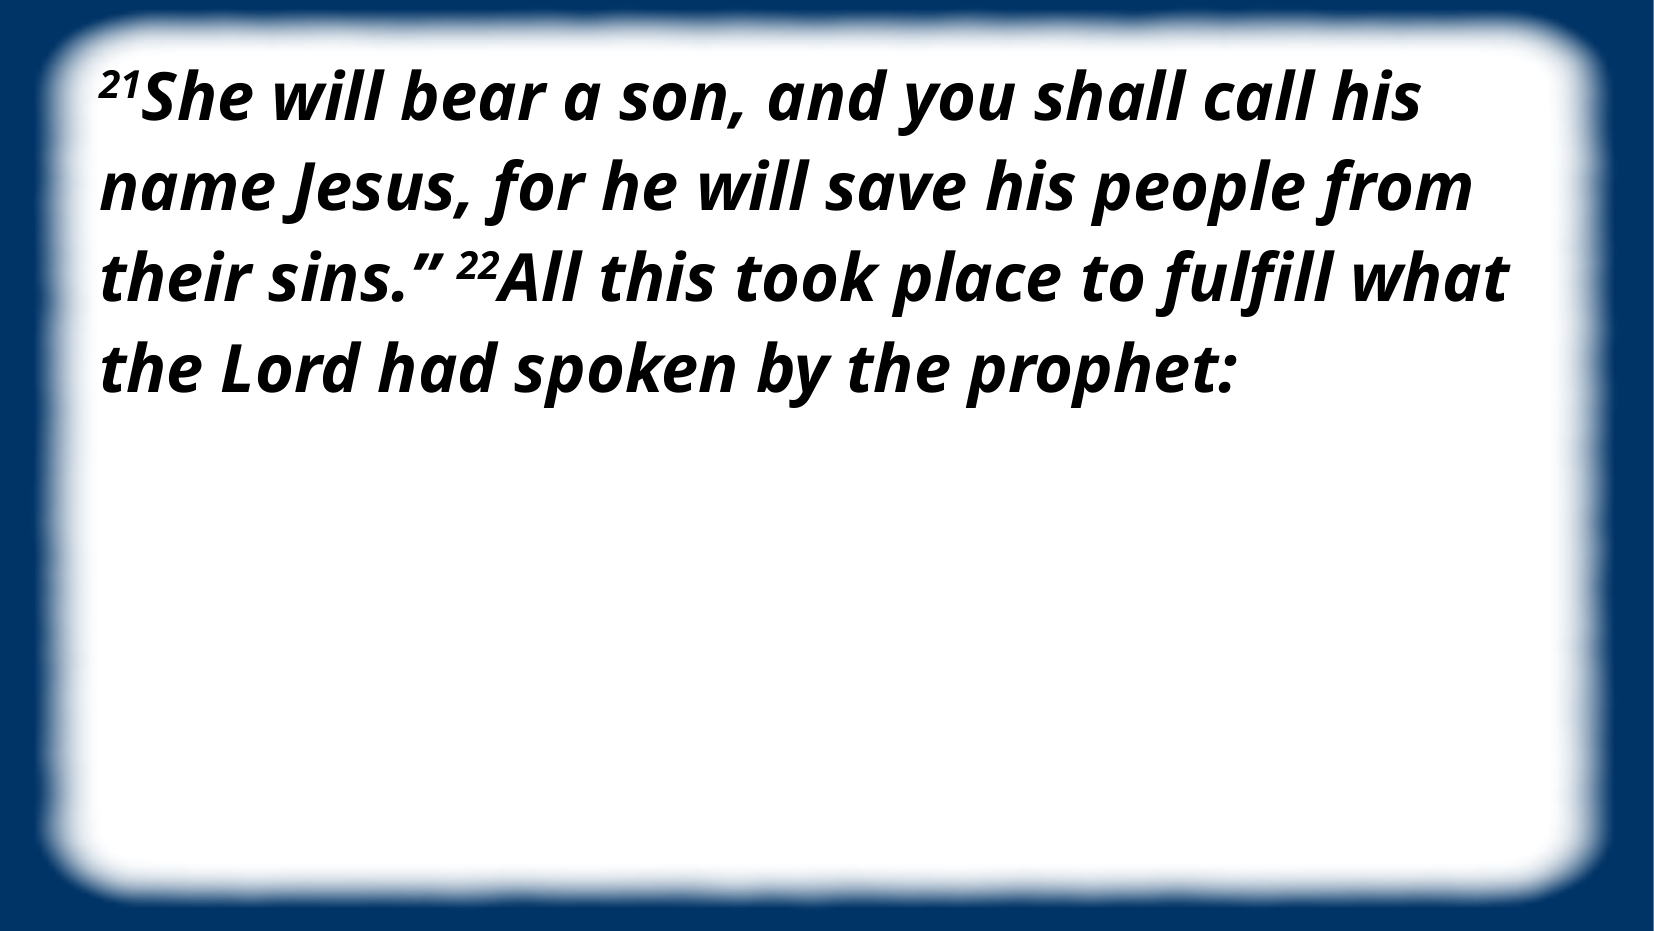

21She will bear a son, and you shall call his name Jesus, for he will save his people from their sins.” 22All this took place to fulfill what the Lord had spoken by the prophet: